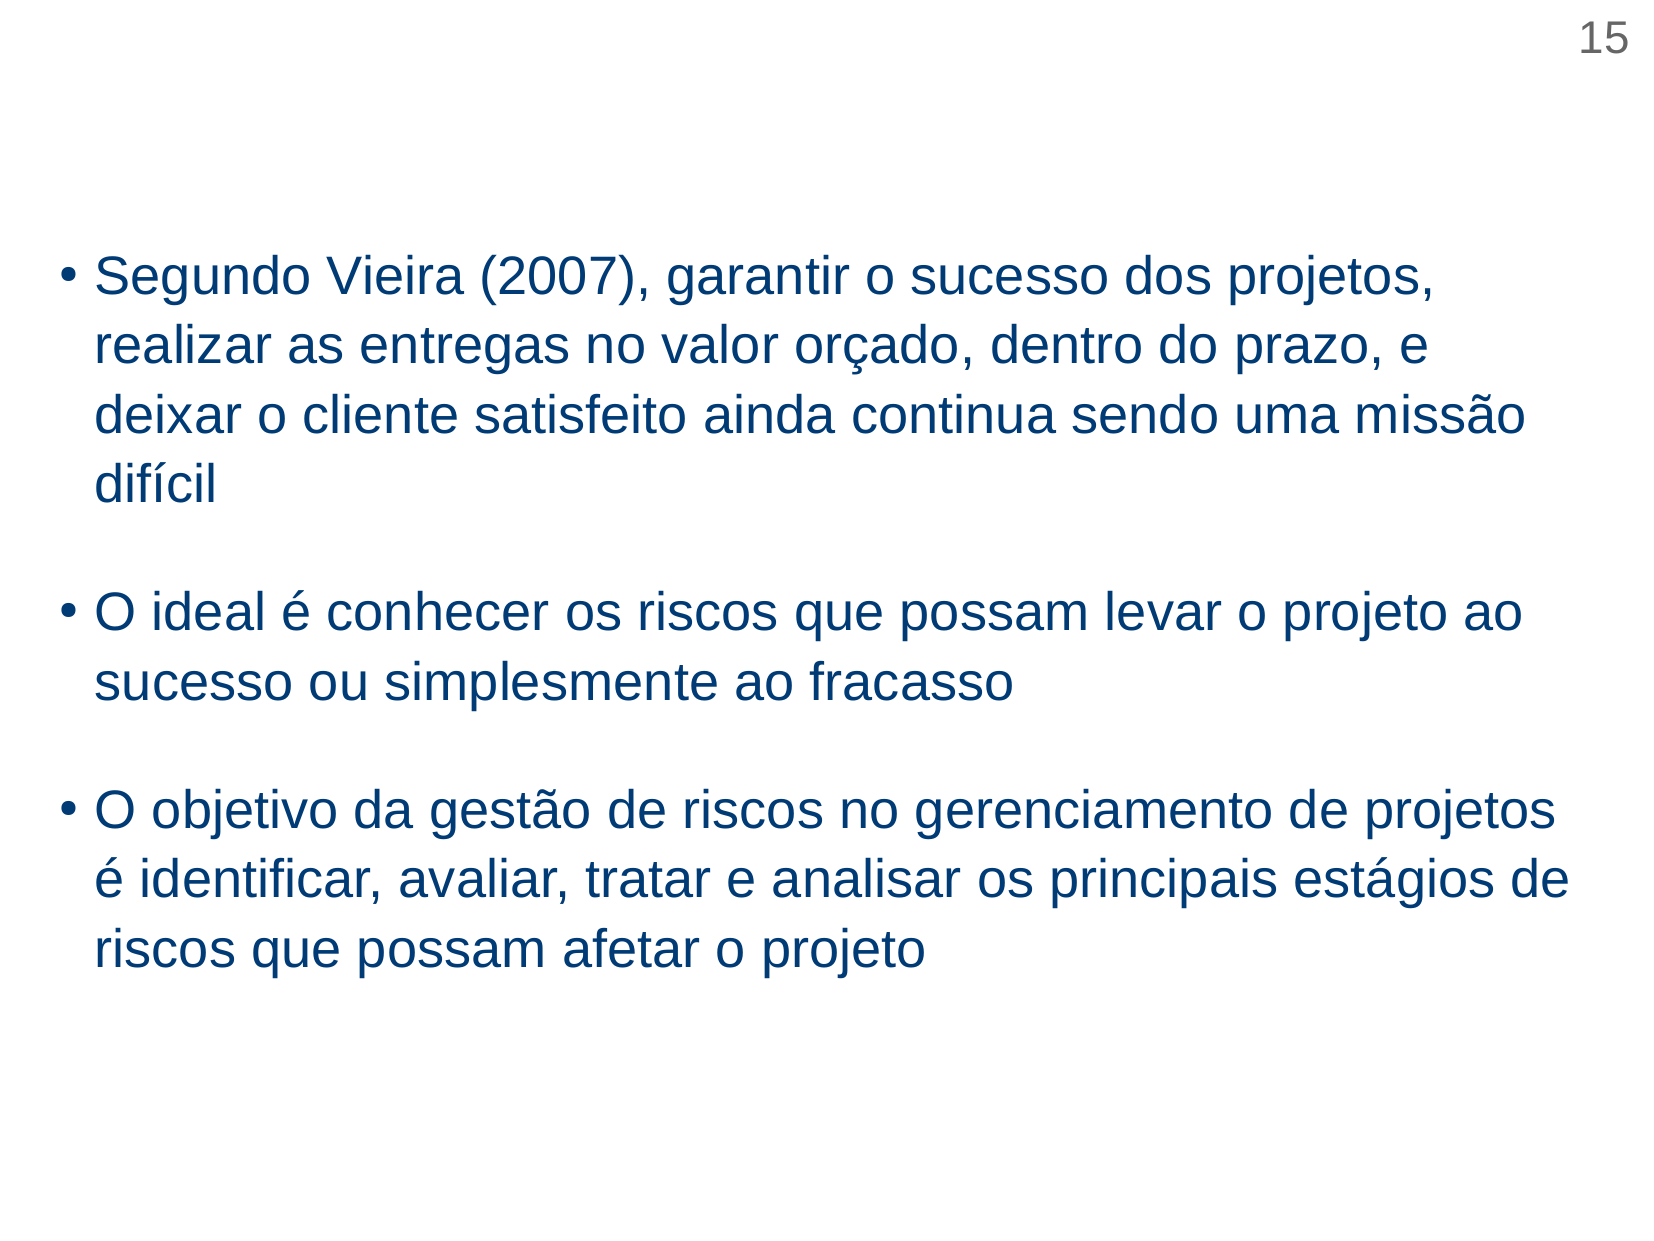

15
#
Segundo Vieira (2007), garantir o sucesso dos projetos, realizar as entregas no valor orçado, dentro do prazo, e deixar o cliente satisfeito ainda continua sendo uma missão difícil
O ideal é conhecer os riscos que possam levar o projeto ao sucesso ou simplesmente ao fracasso
O objetivo da gestão de riscos no gerenciamento de projetos é identificar, avaliar, tratar e analisar os principais estágios de riscos que possam afetar o projeto